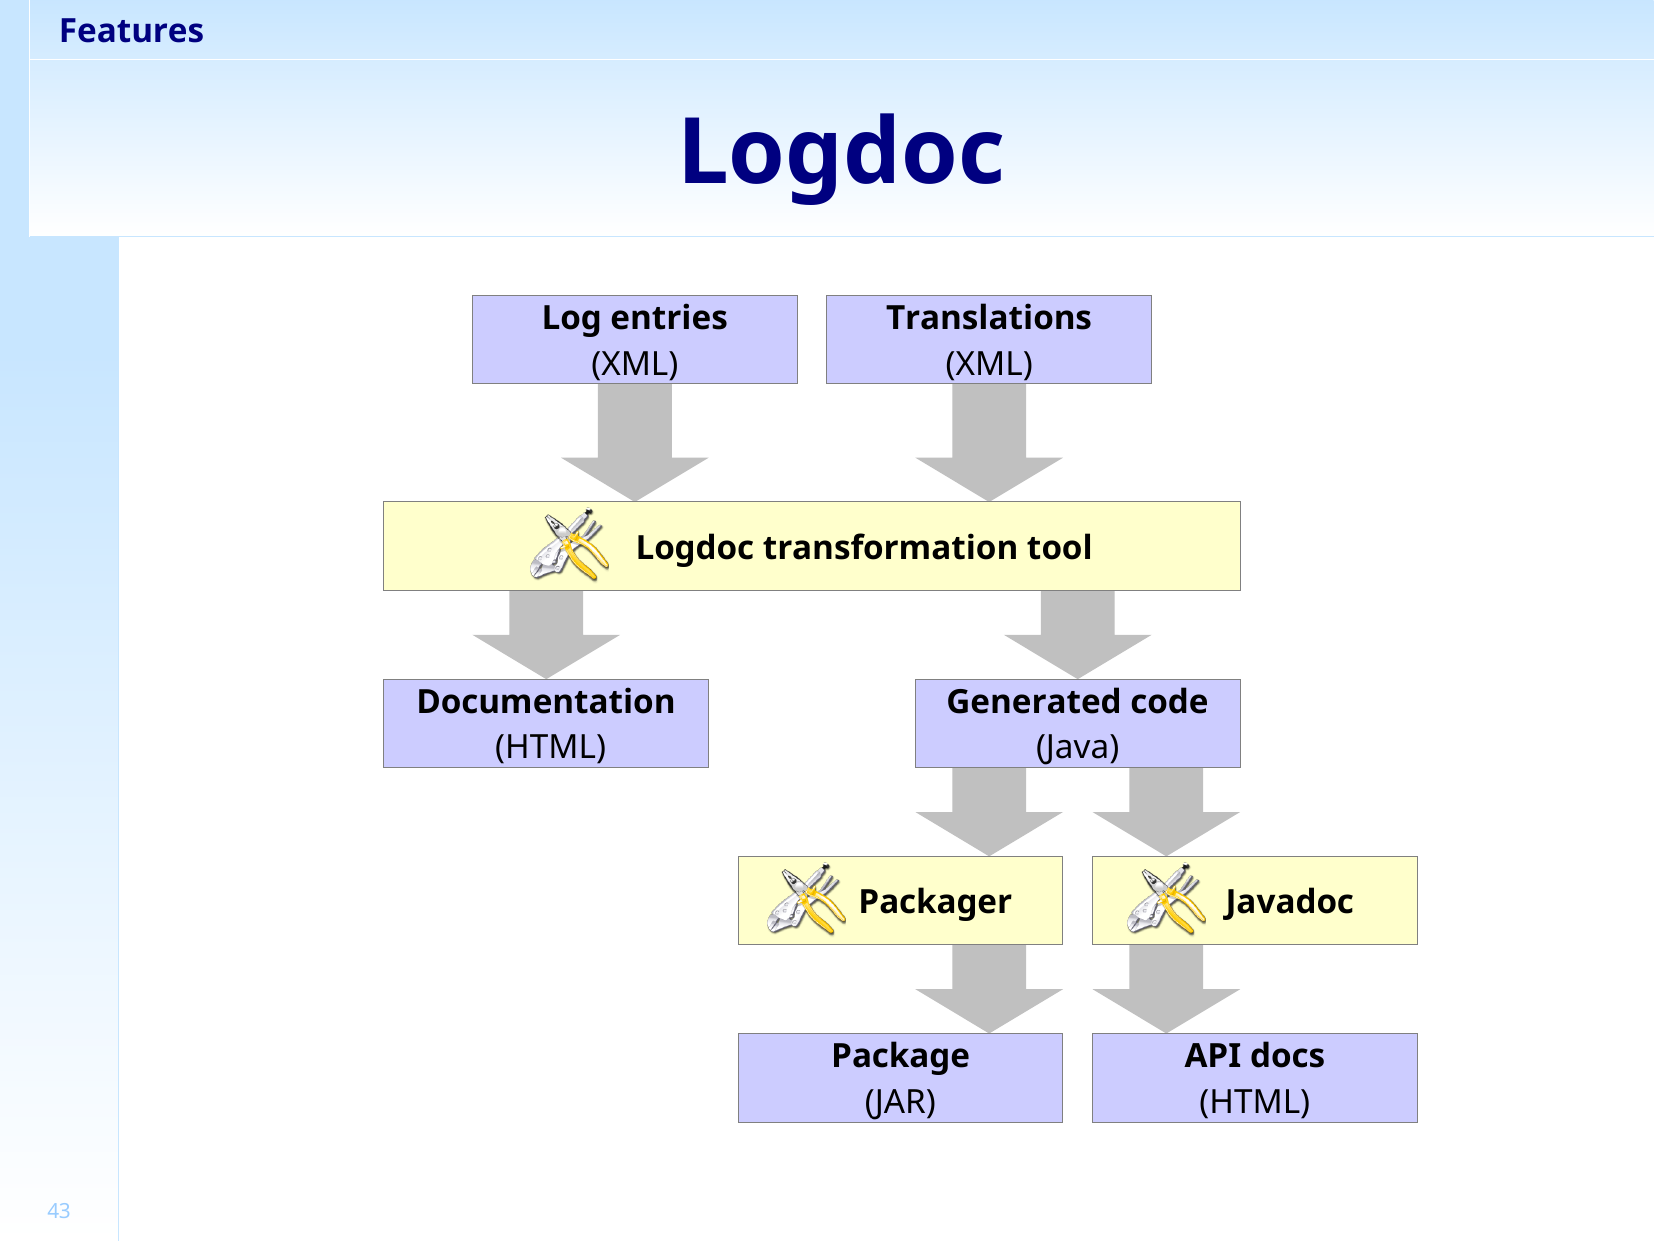

Features
# Logdoc
Log entries
(XML)
Translations
(XML)
 Logdoc transformation tool
Documentation
 (HTML)
Generated code
(Java)
 Packager
 Javadoc
Package
(JAR)
API docs
(HTML)